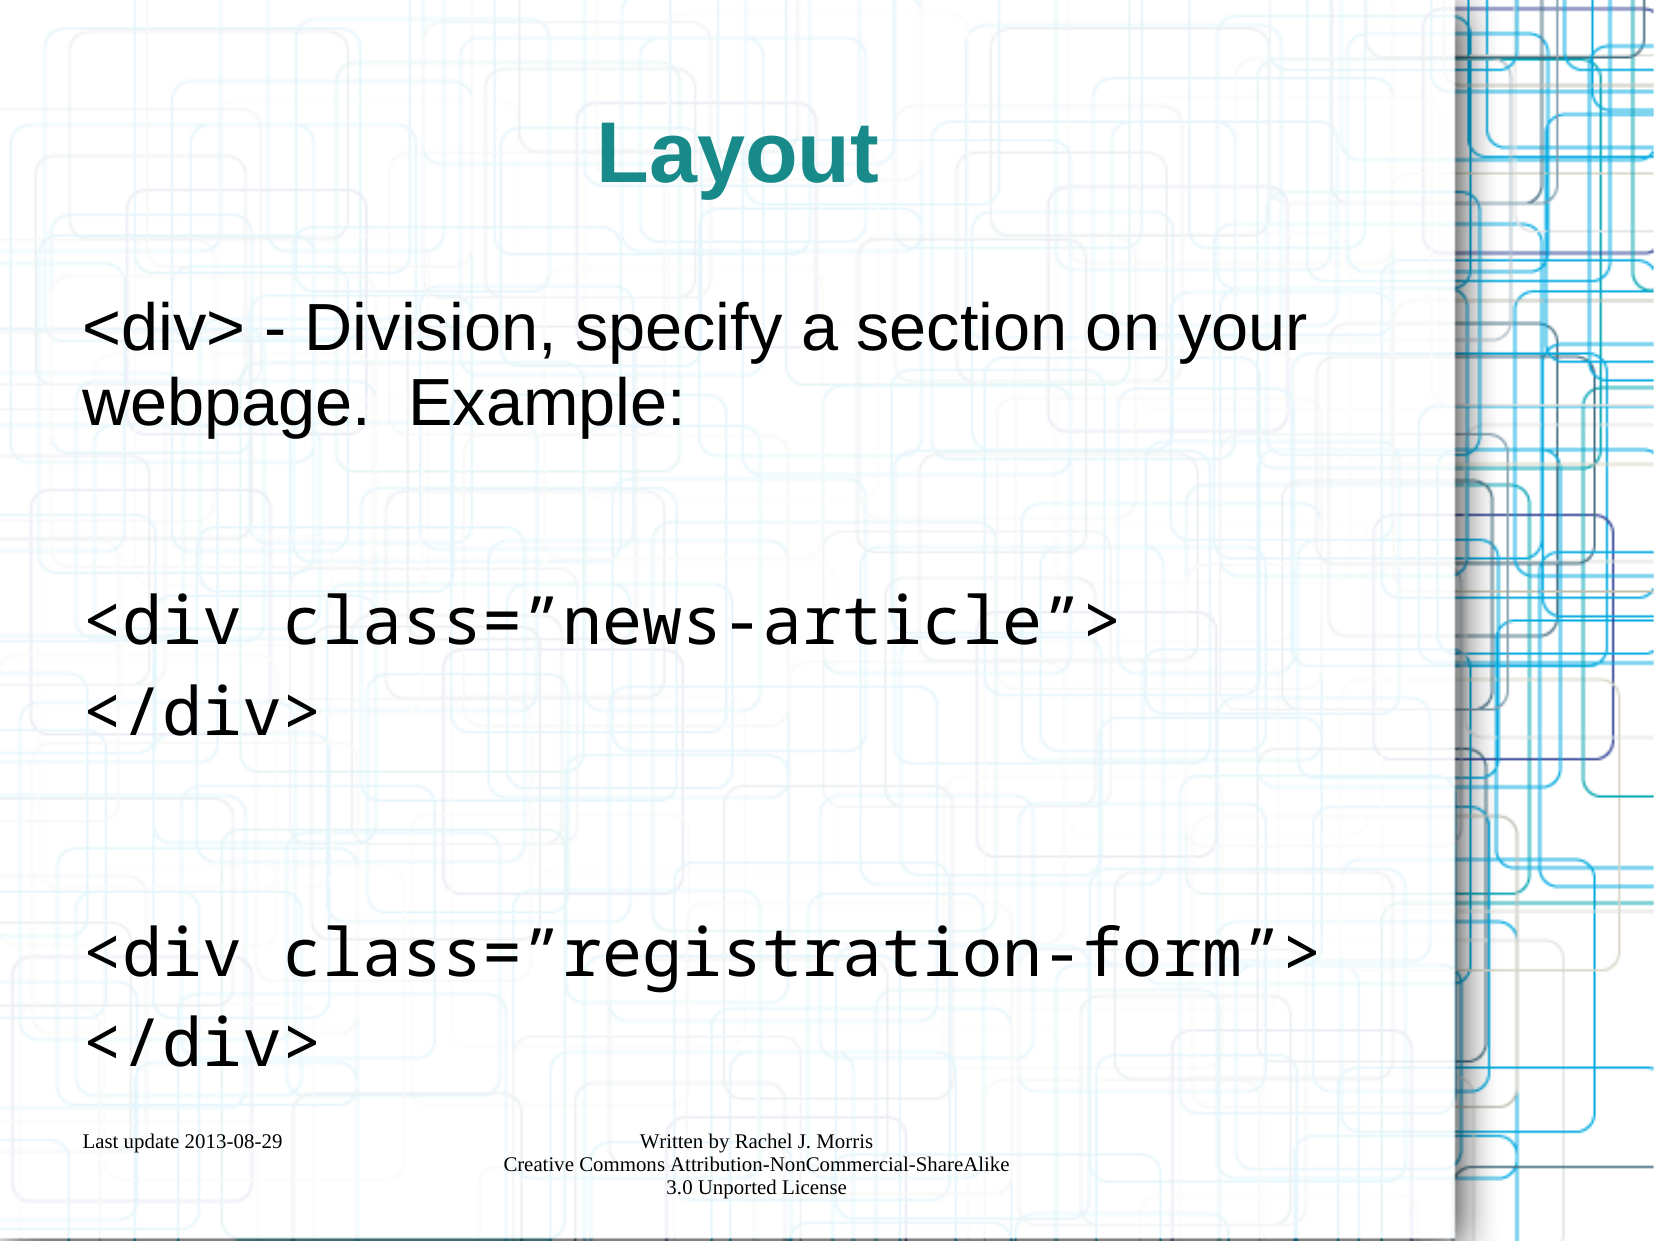

# Layout
<div> - Division, specify a section on your webpage. Example:
<div class=”news-article”>
</div>
<div class=”registration-form”>
</div>